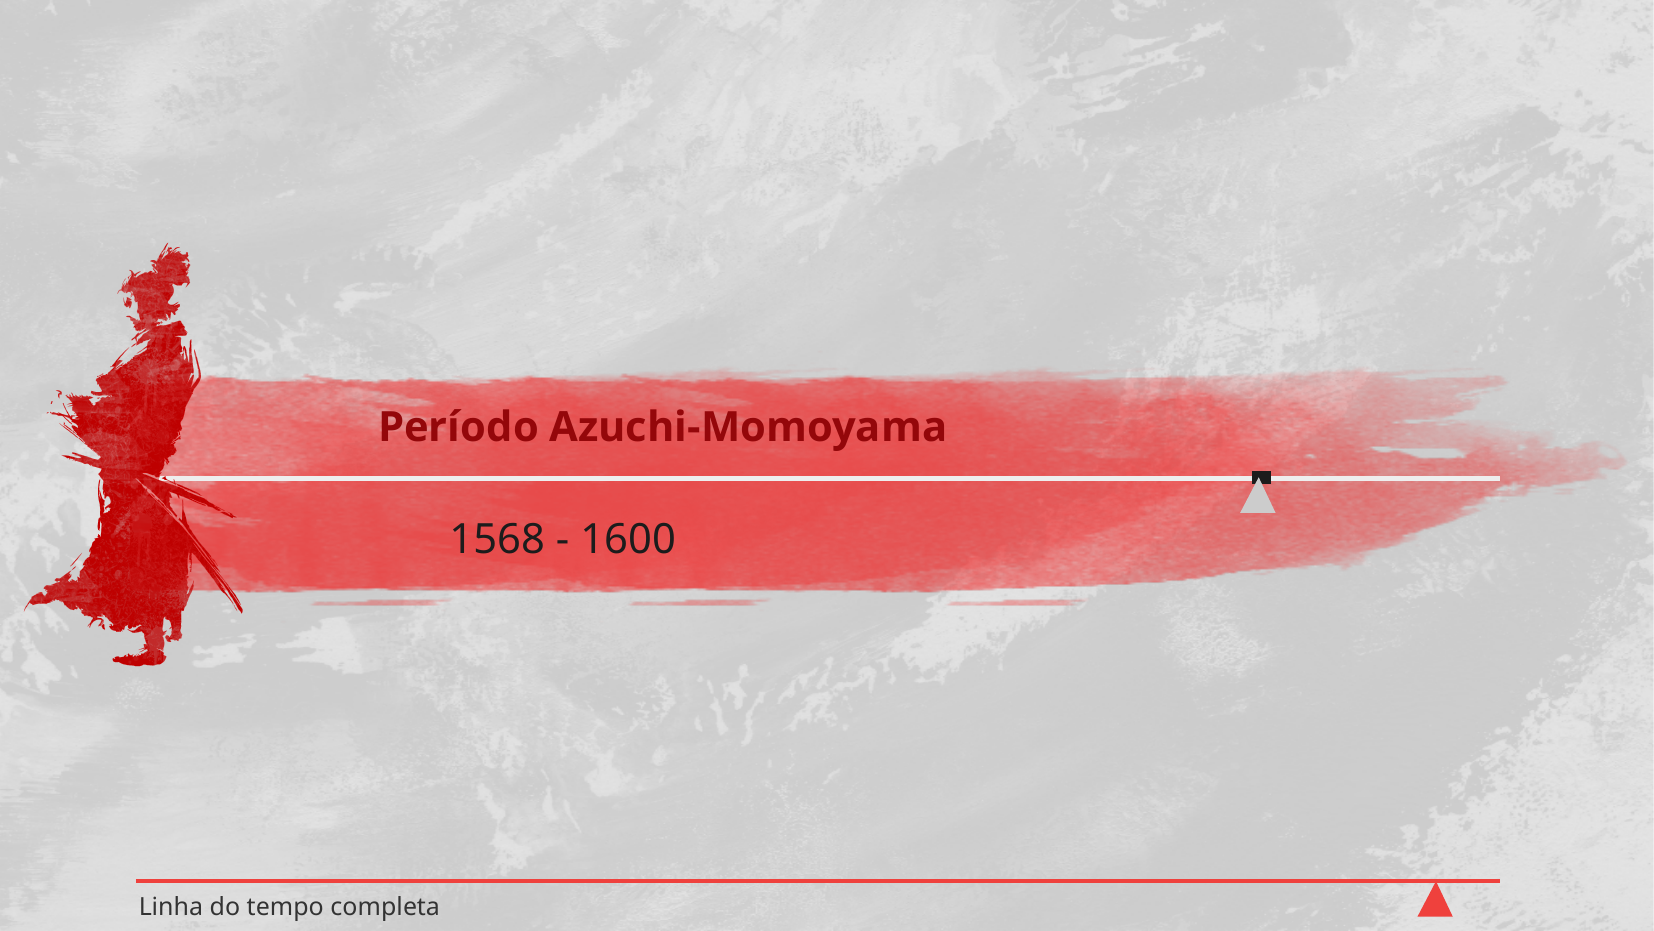

Período Azuchi-Momoyama
1568 - 1600
Linha do tempo completa